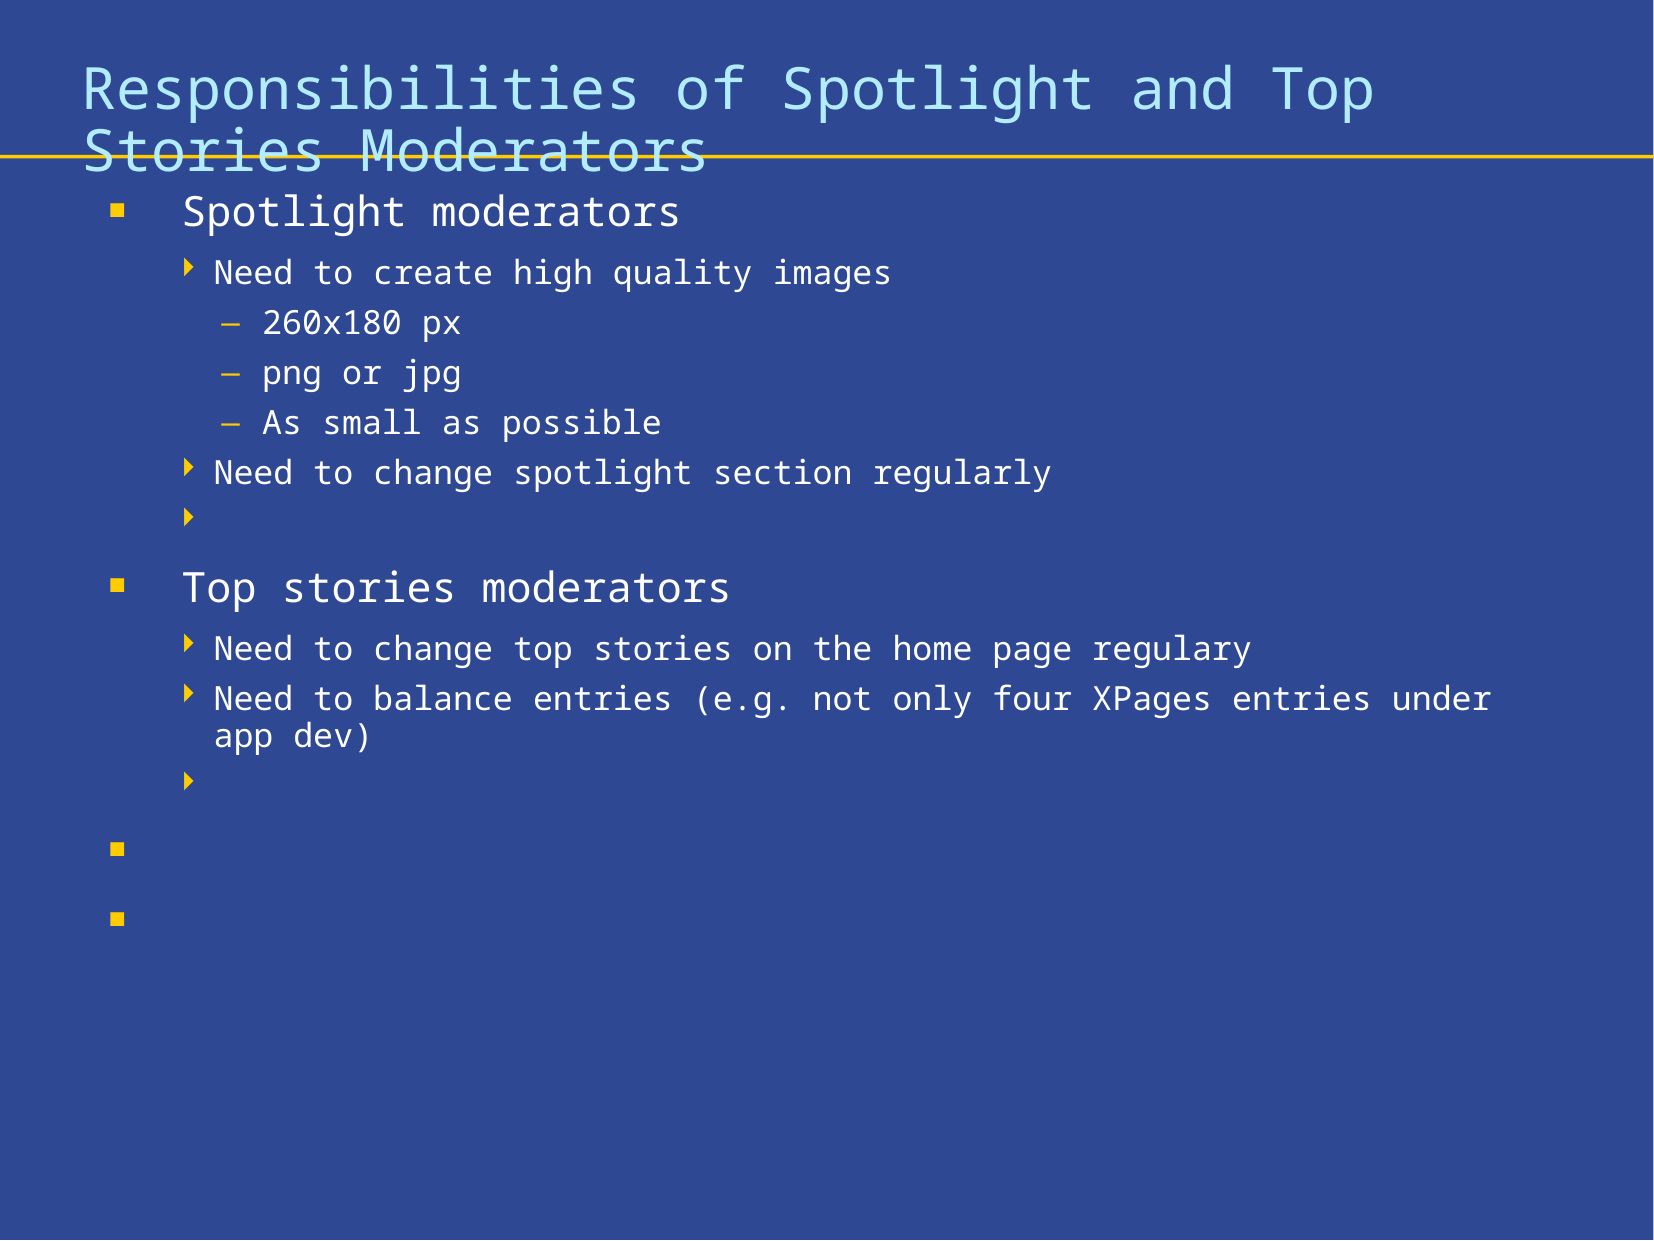

# Responsibilities of Spotlight and Top Stories Moderators
Spotlight moderators
Need to create high quality images
260x180 px
png or jpg
As small as possible
Need to change spotlight section regularly
Top stories moderators
Need to change top stories on the home page regulary
Need to balance entries (e.g. not only four XPages entries under app dev)